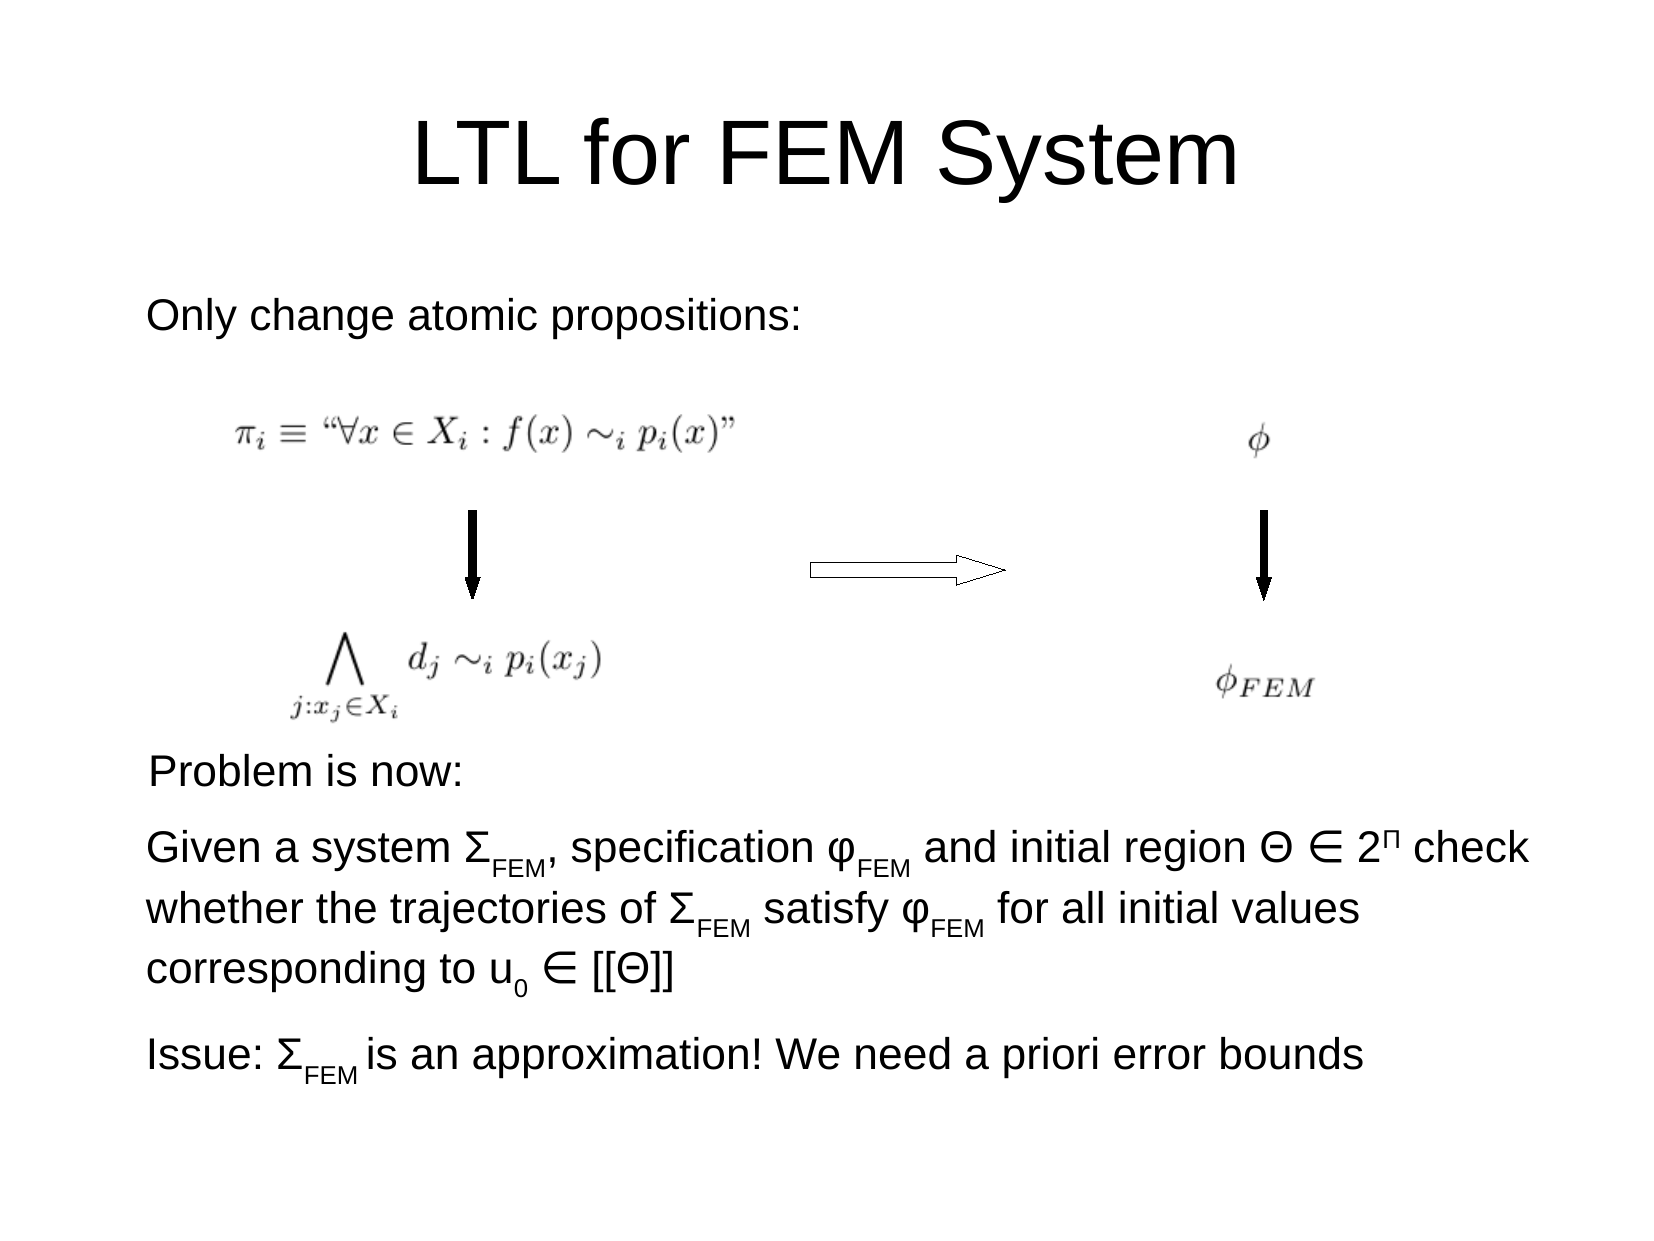

# LTL for FEM System
Only change atomic propositions:
Problem is now:
Given a system ΣFEM, specification φFEM and initial region Θ ∈ 2Π check whether the trajectories of ΣFEM satisfy φFEM for all initial values corresponding to u0 ∈ [[Θ]]
Issue: ΣFEM is an approximation! We need a priori error bounds